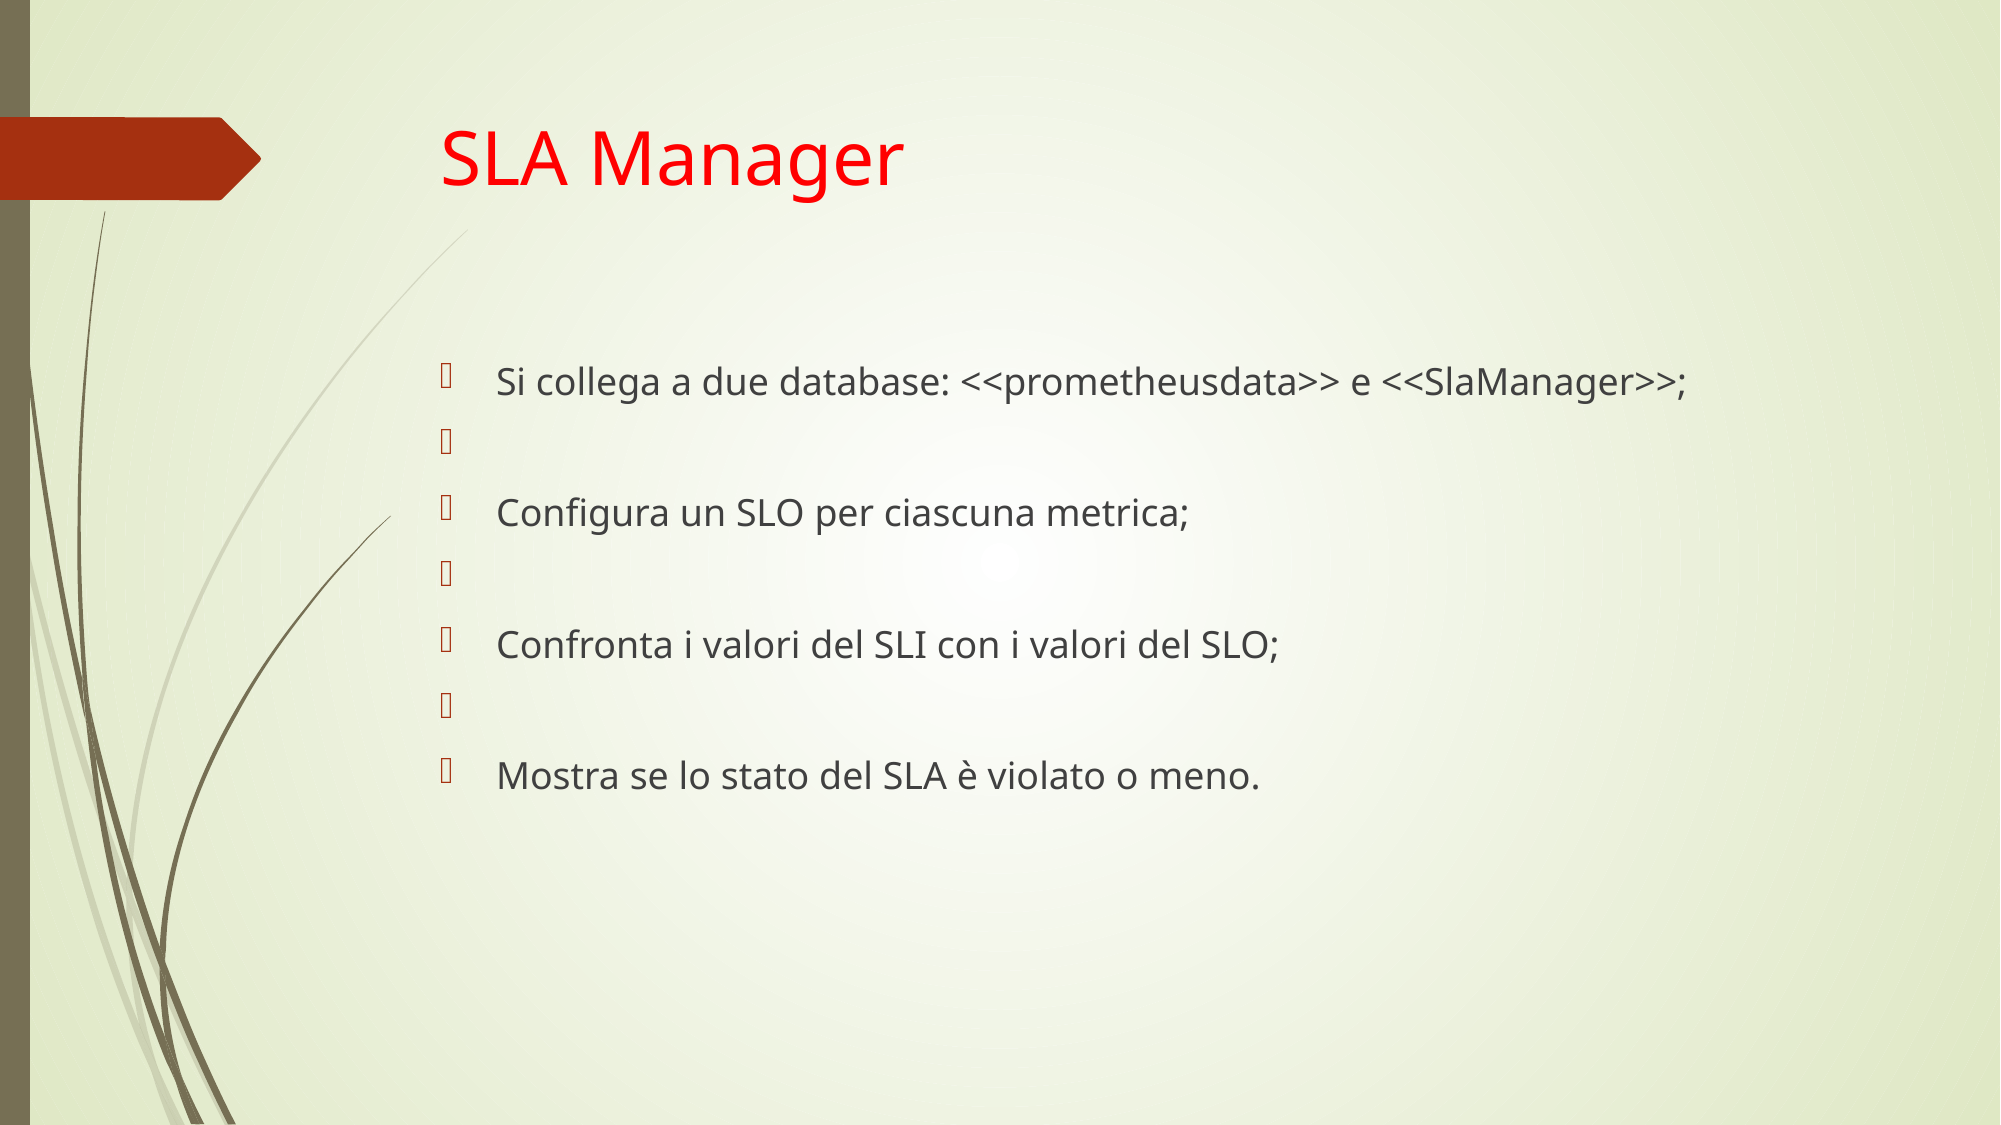

# SLA Manager
Si collega a due database: <<prometheusdata>> e <<SlaManager>>;
Configura un SLO per ciascuna metrica;
Confronta i valori del SLI con i valori del SLO;
Mostra se lo stato del SLA è violato o meno.